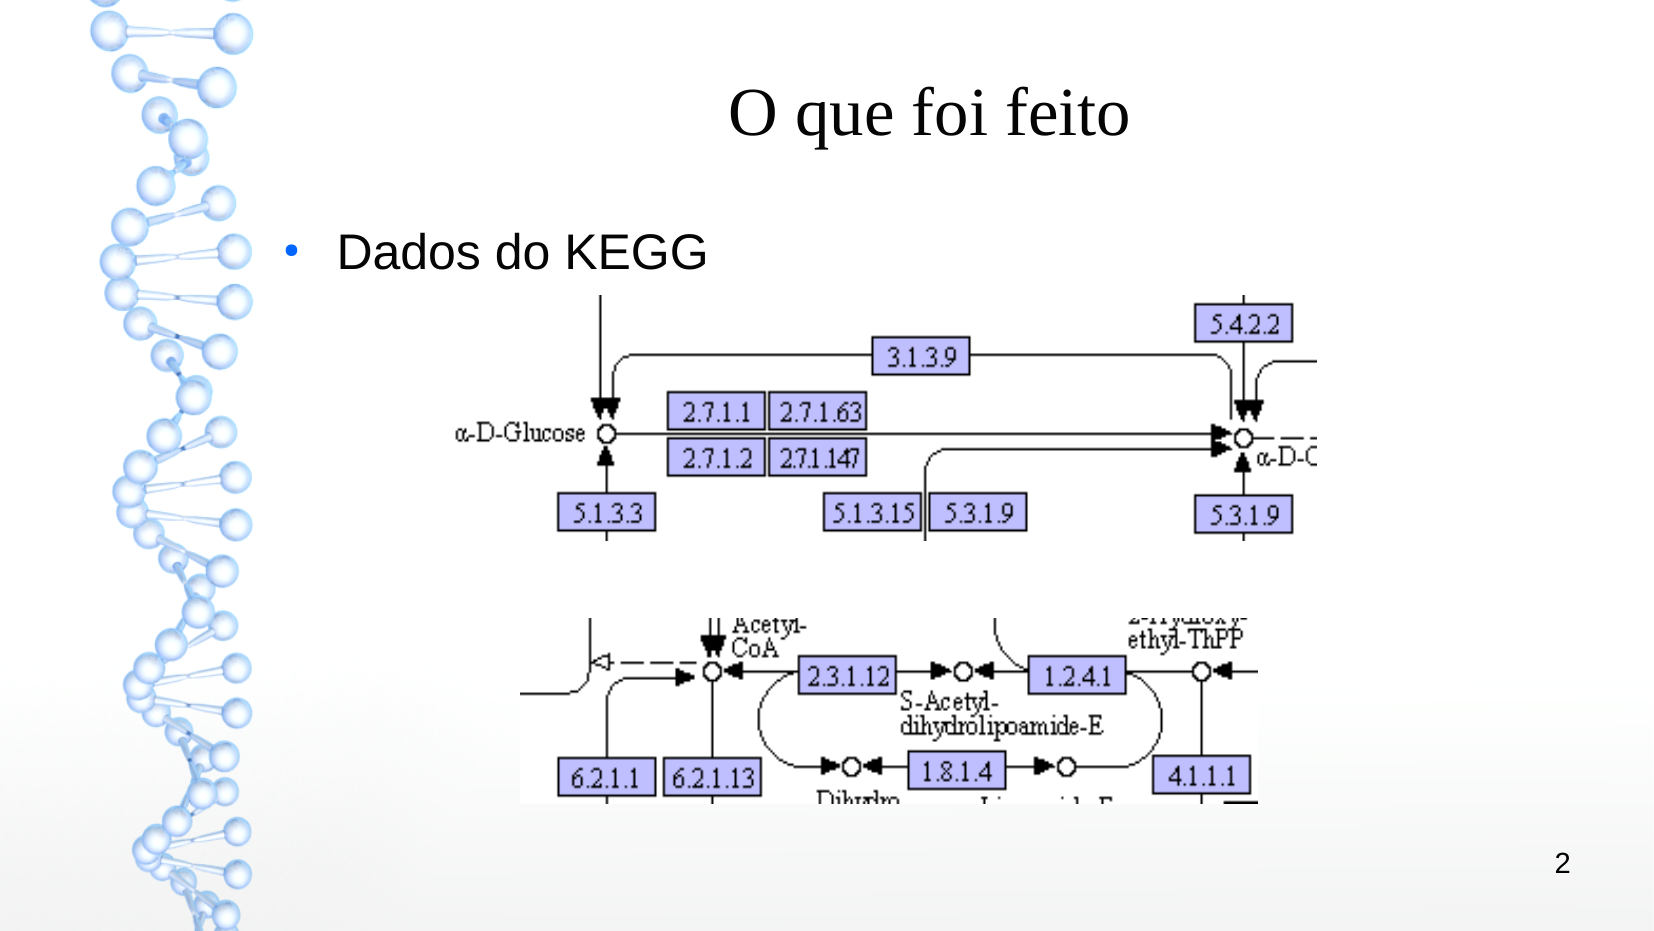

# O que foi feito
Dados do KEGG
2